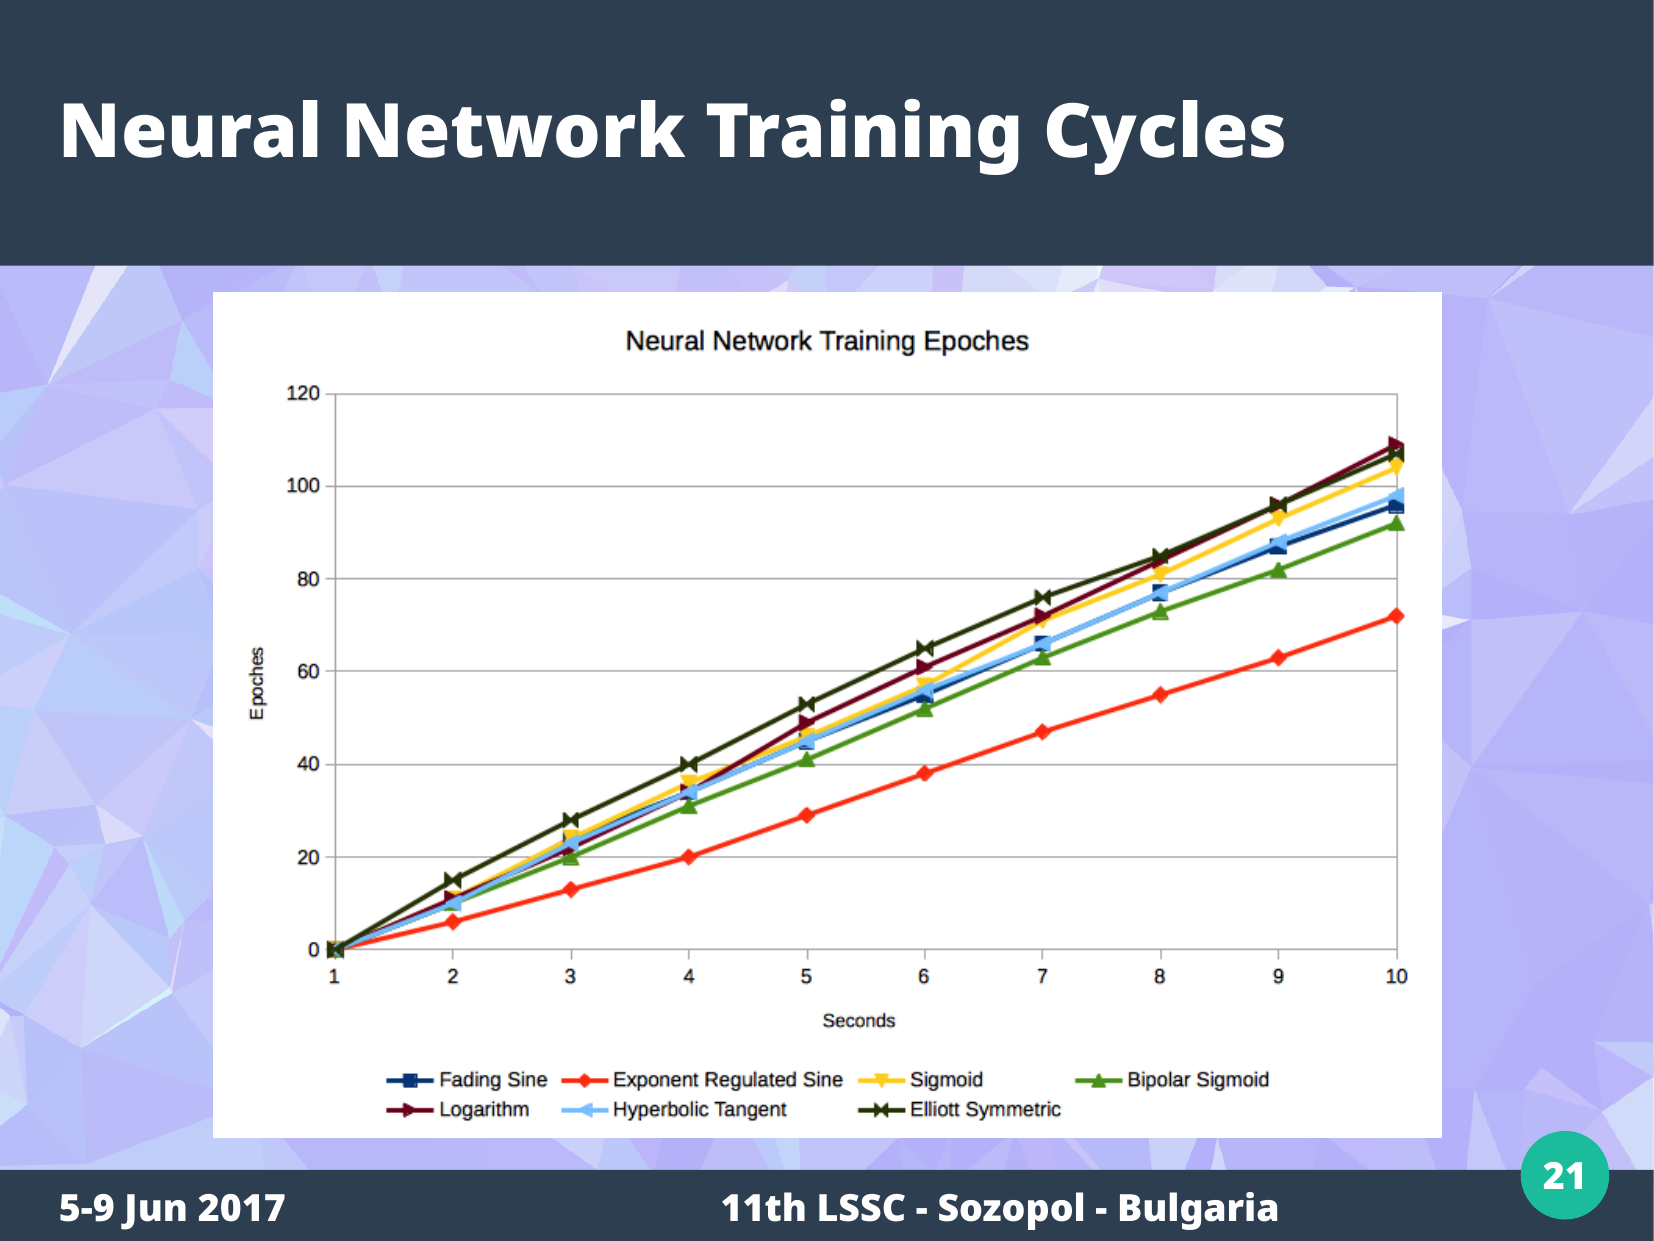

# Neural Network Training Cycles
21
5-9 Jun 2017
11th LSSC - Sozopol - Bulgaria